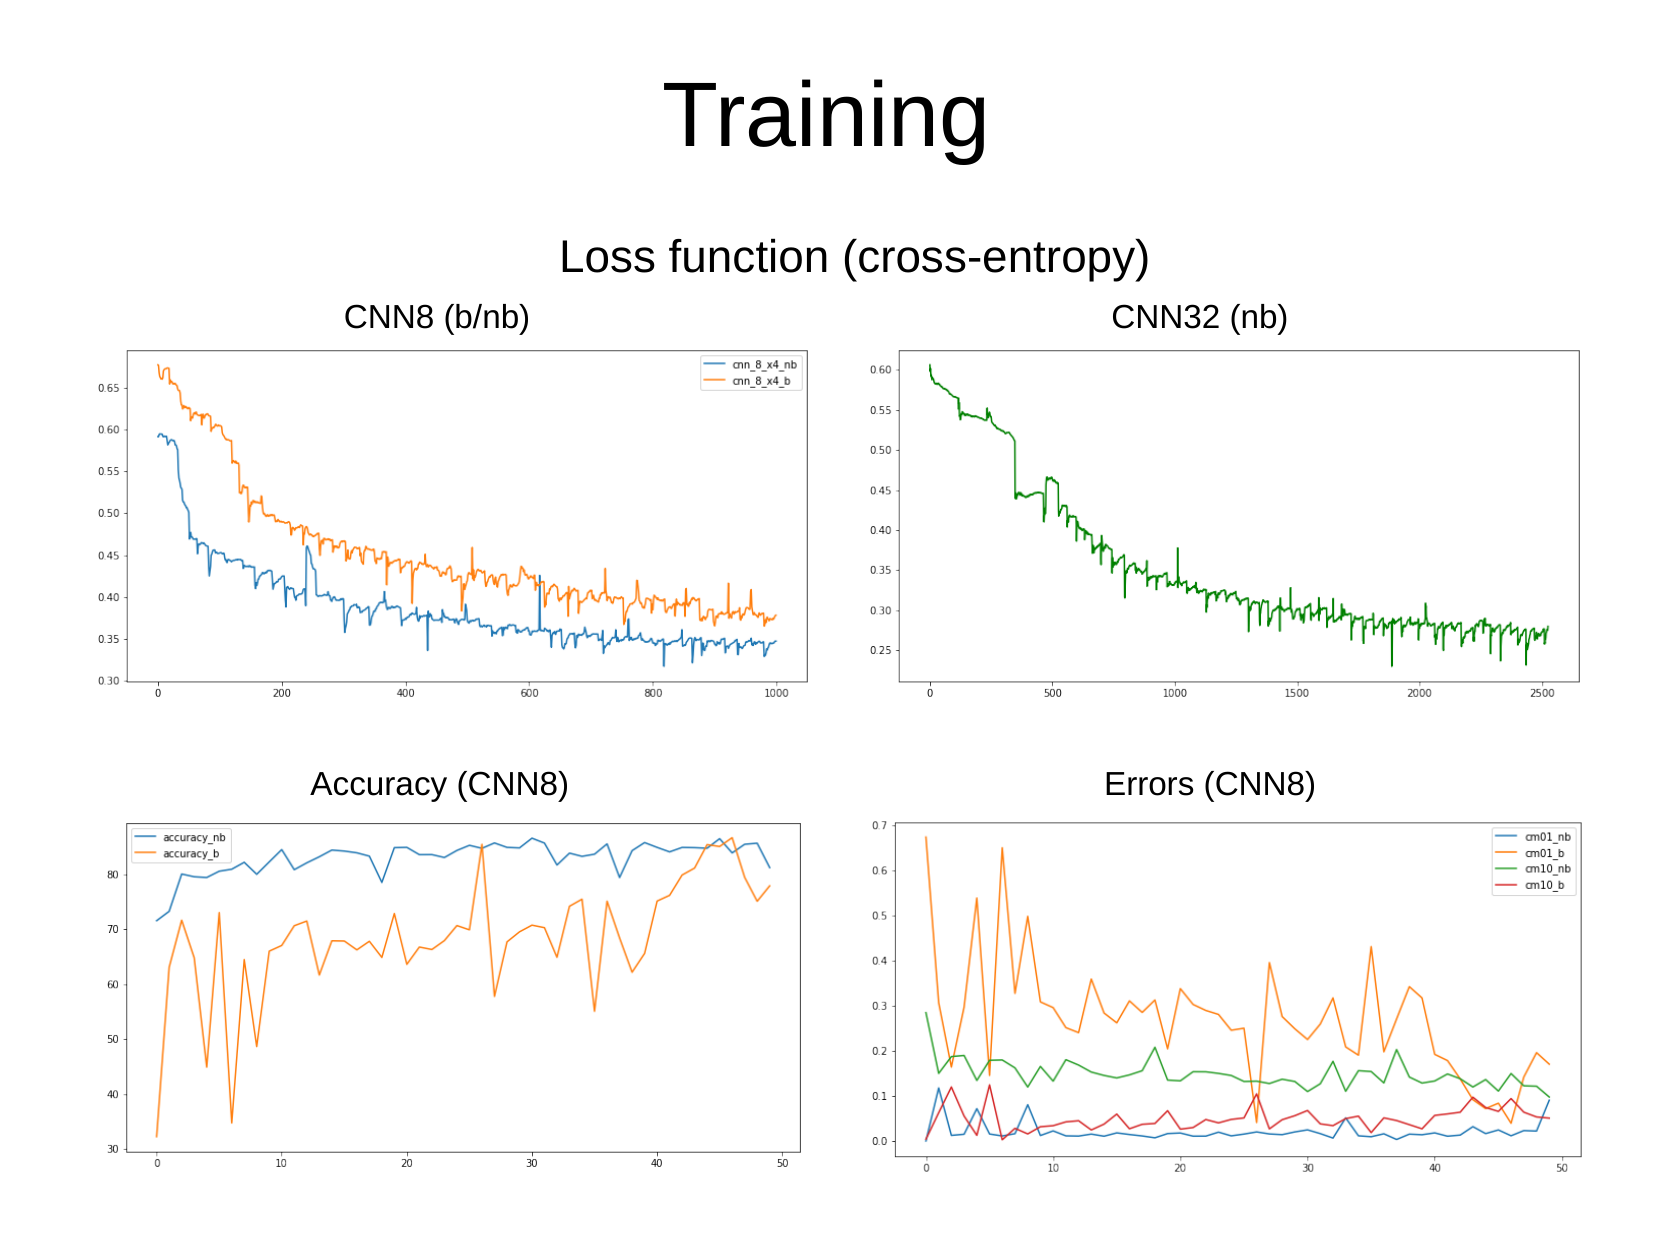

# Training
Loss function (cross-entropy)
 CNN8 (b/nb) CNN32 (nb)
 Accuracy (CNN8) Errors (CNN8)